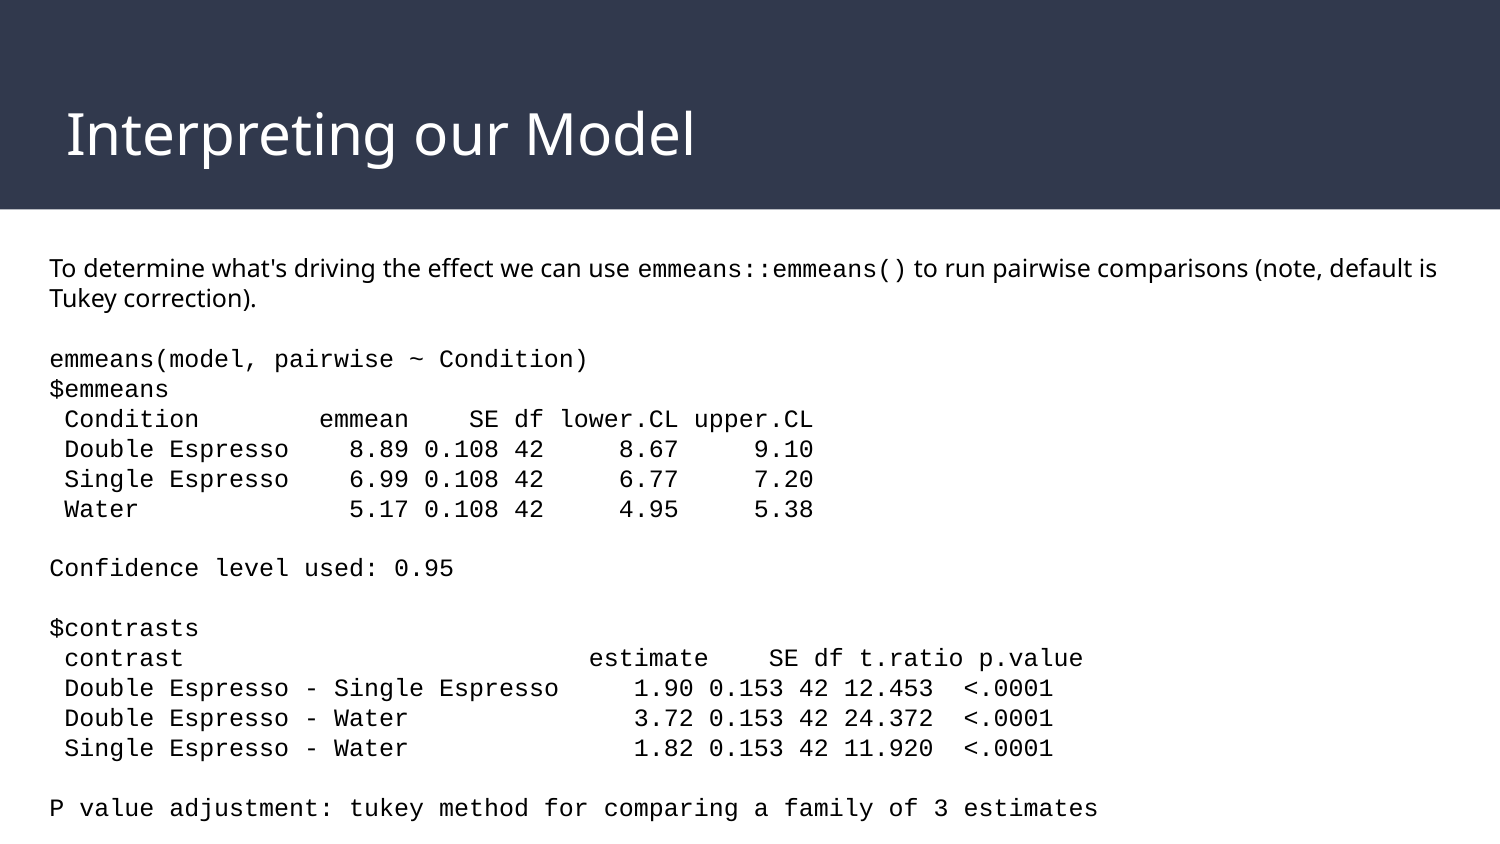

# Interpreting our Model
To determine what's driving the effect we can use emmeans::emmeans() to run pairwise comparisons (note, default is Tukey correction).
emmeans(model, pairwise ~ Condition)
$emmeans
 Condition emmean SE df lower.CL upper.CL
 Double Espresso 8.89 0.108 42 8.67 9.10
 Single Espresso 6.99 0.108 42 6.77 7.20
 Water 5.17 0.108 42 4.95 5.38
Confidence level used: 0.95
$contrasts
 contrast estimate SE df t.ratio p.value
 Double Espresso - Single Espresso 1.90 0.153 42 12.453 <.0001
 Double Espresso - Water 3.72 0.153 42 24.372 <.0001
 Single Espresso - Water 1.82 0.153 42 11.920 <.0001
P value adjustment: tukey method for comparing a family of 3 estimates